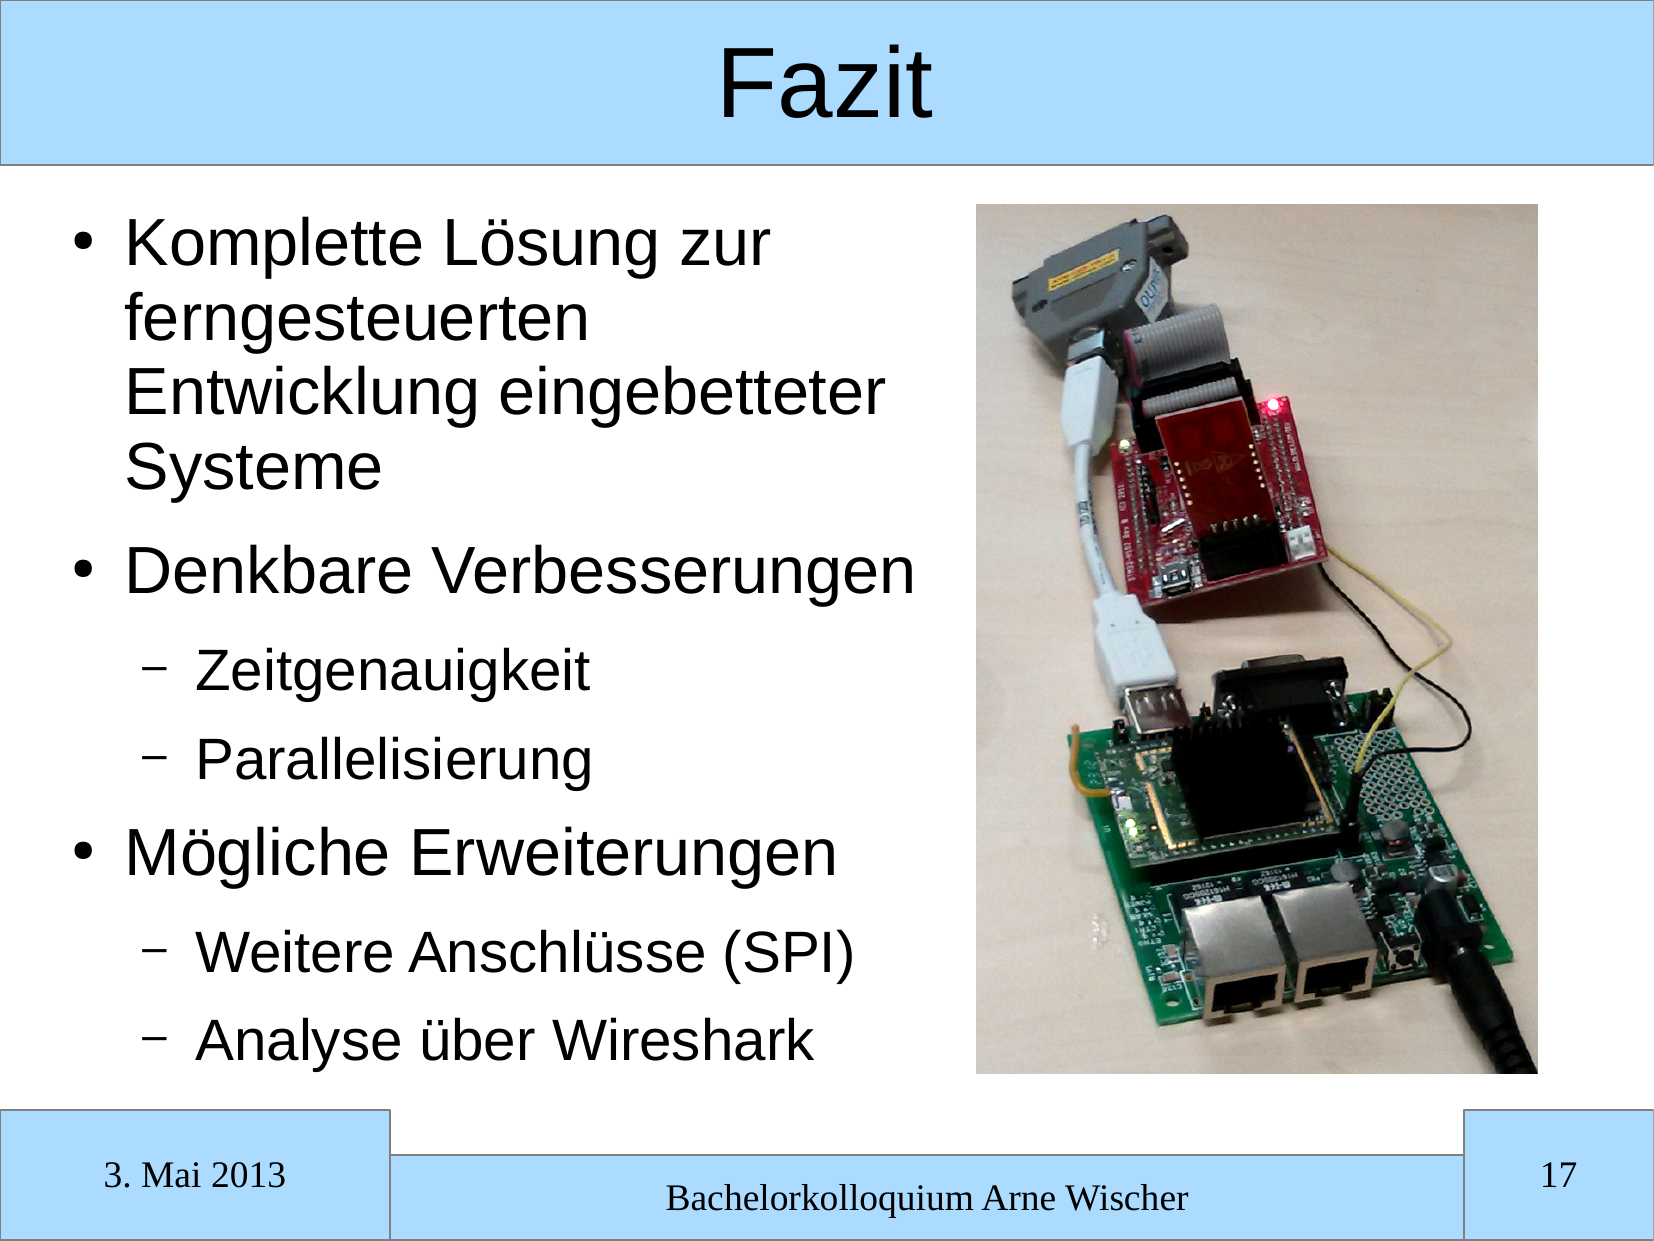

# Fazit
Komplette Lösung zur ferngesteuerten Entwicklung eingebetteter Systeme
Denkbare Verbesserungen
Zeitgenauigkeit
Parallelisierung
Mögliche Erweiterungen
Weitere Anschlüsse (SPI)
Analyse über Wireshark
3. Mai 2013
17
Bachelorkolloquium Arne Wischer